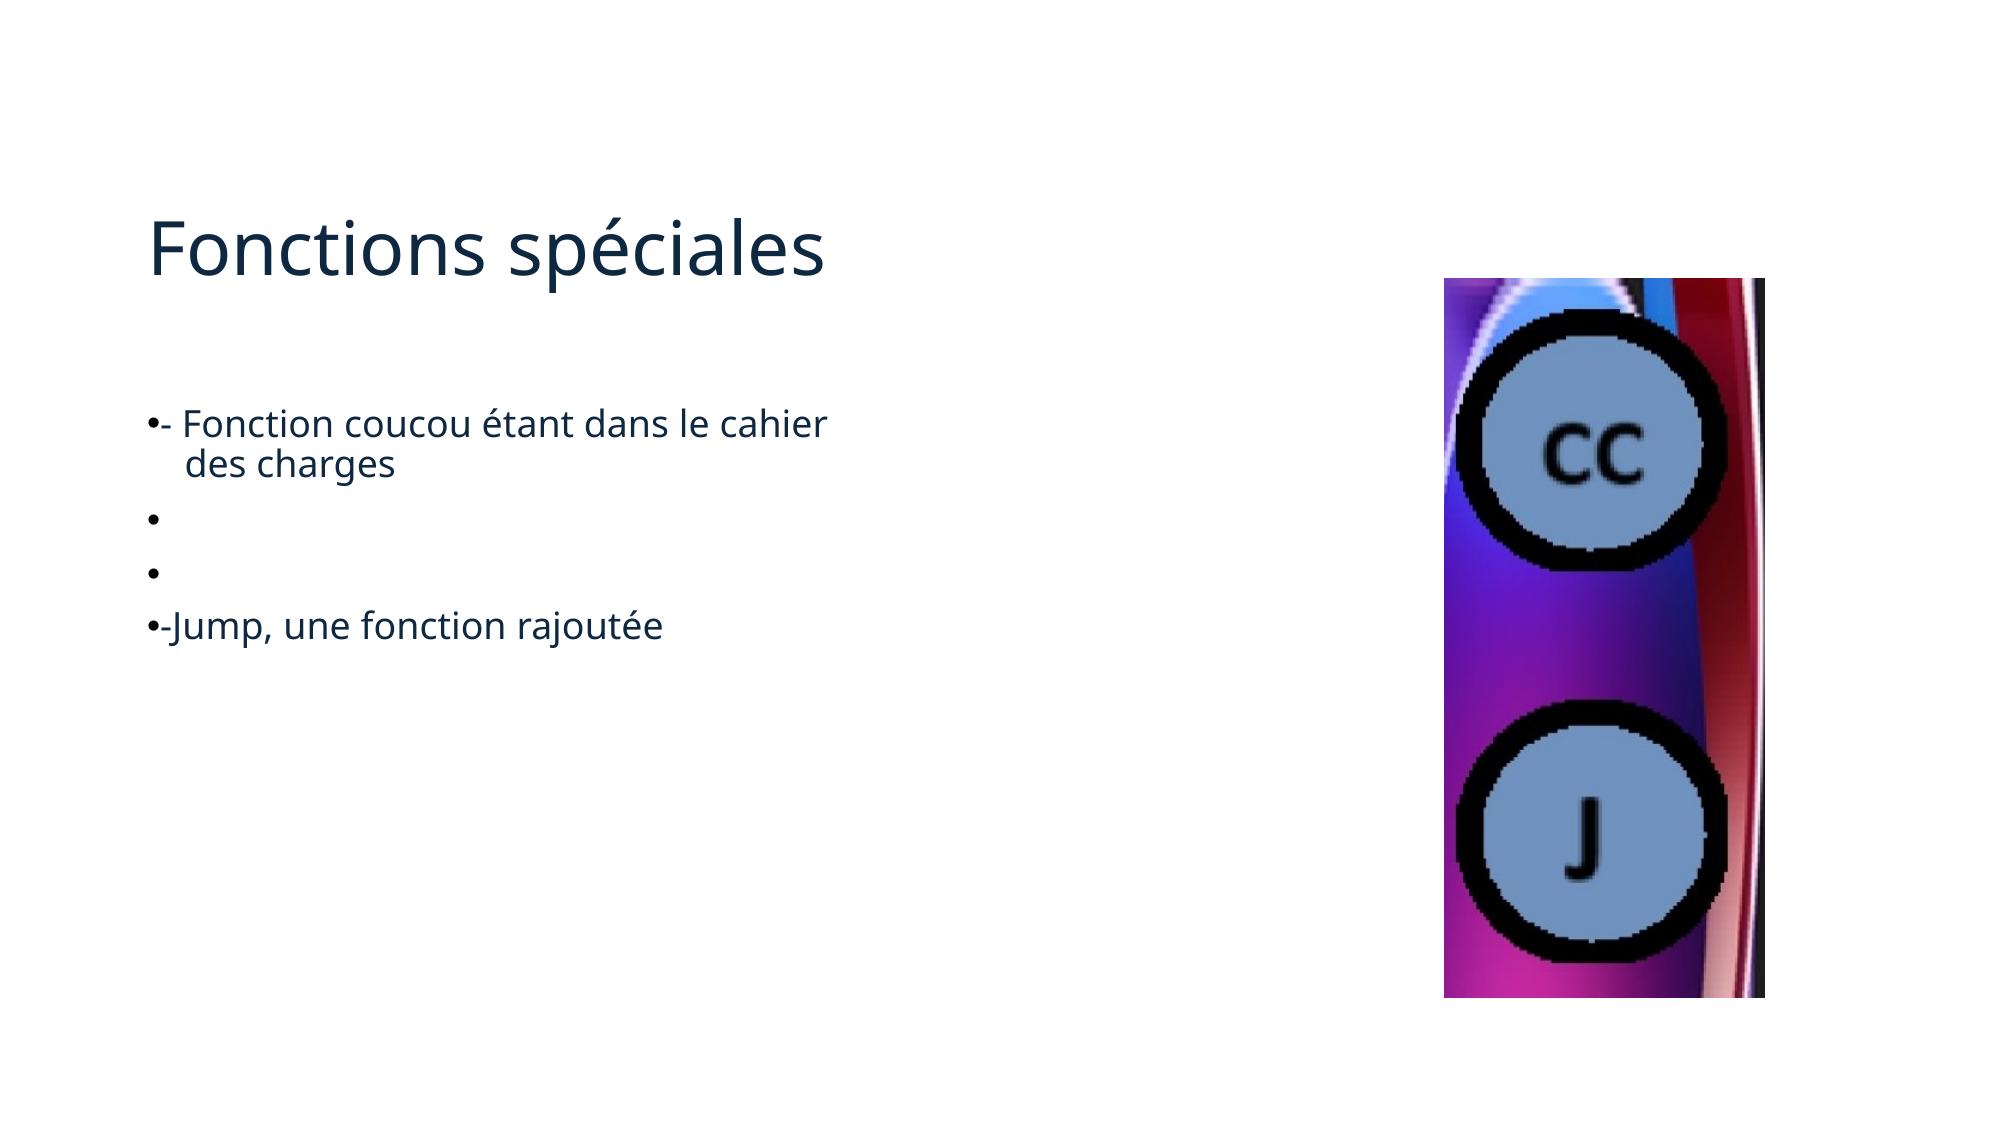

# Fonctions spéciales
- Fonction coucou étant dans le cahier des charges
-Jump, une fonction rajoutée